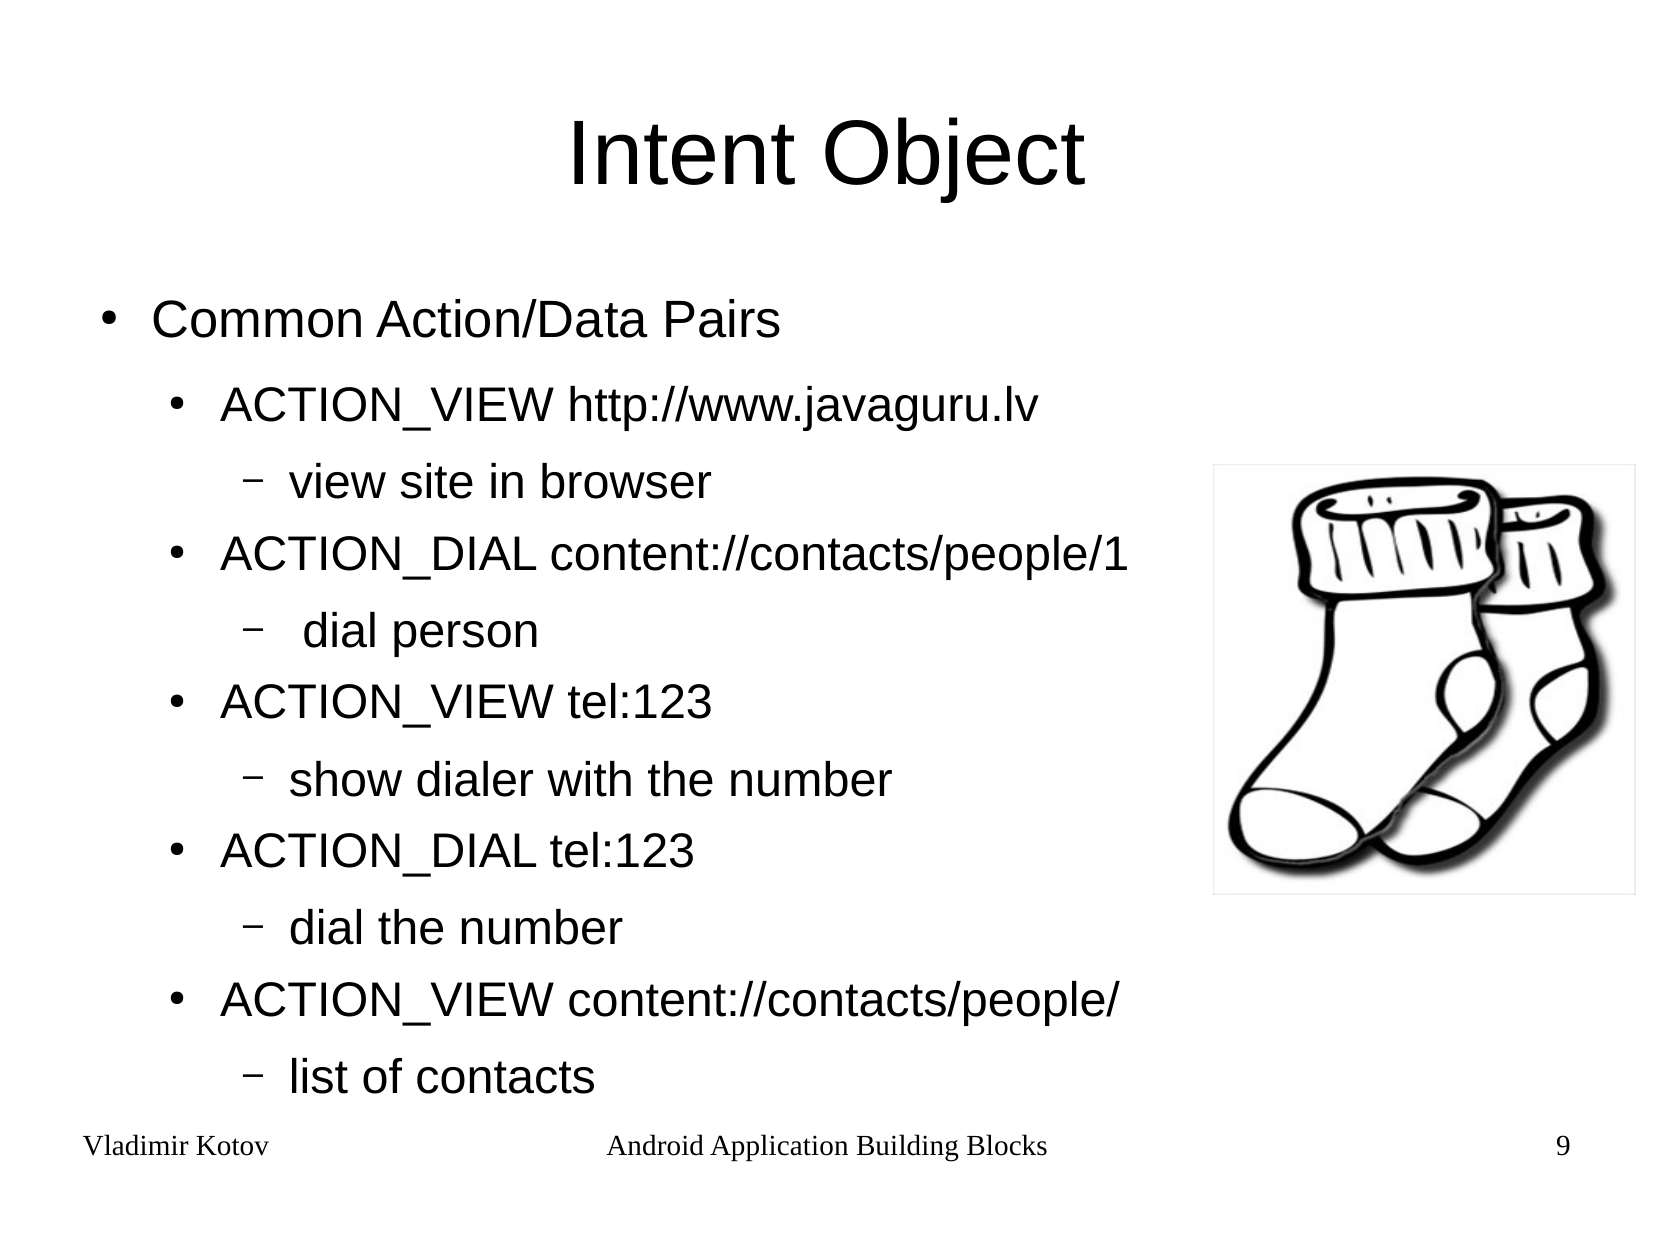

# Intent Object
Common Action/Data Pairs
ACTION_VIEW http://www.javaguru.lv
view site in browser
ACTION_DIAL content://contacts/people/1
 dial person
ACTION_VIEW tel:123
show dialer with the number
ACTION_DIAL tel:123
dial the number
ACTION_VIEW content://contacts/people/
list of contacts
Vladimir Kotov
Android Application Building Blocks
9